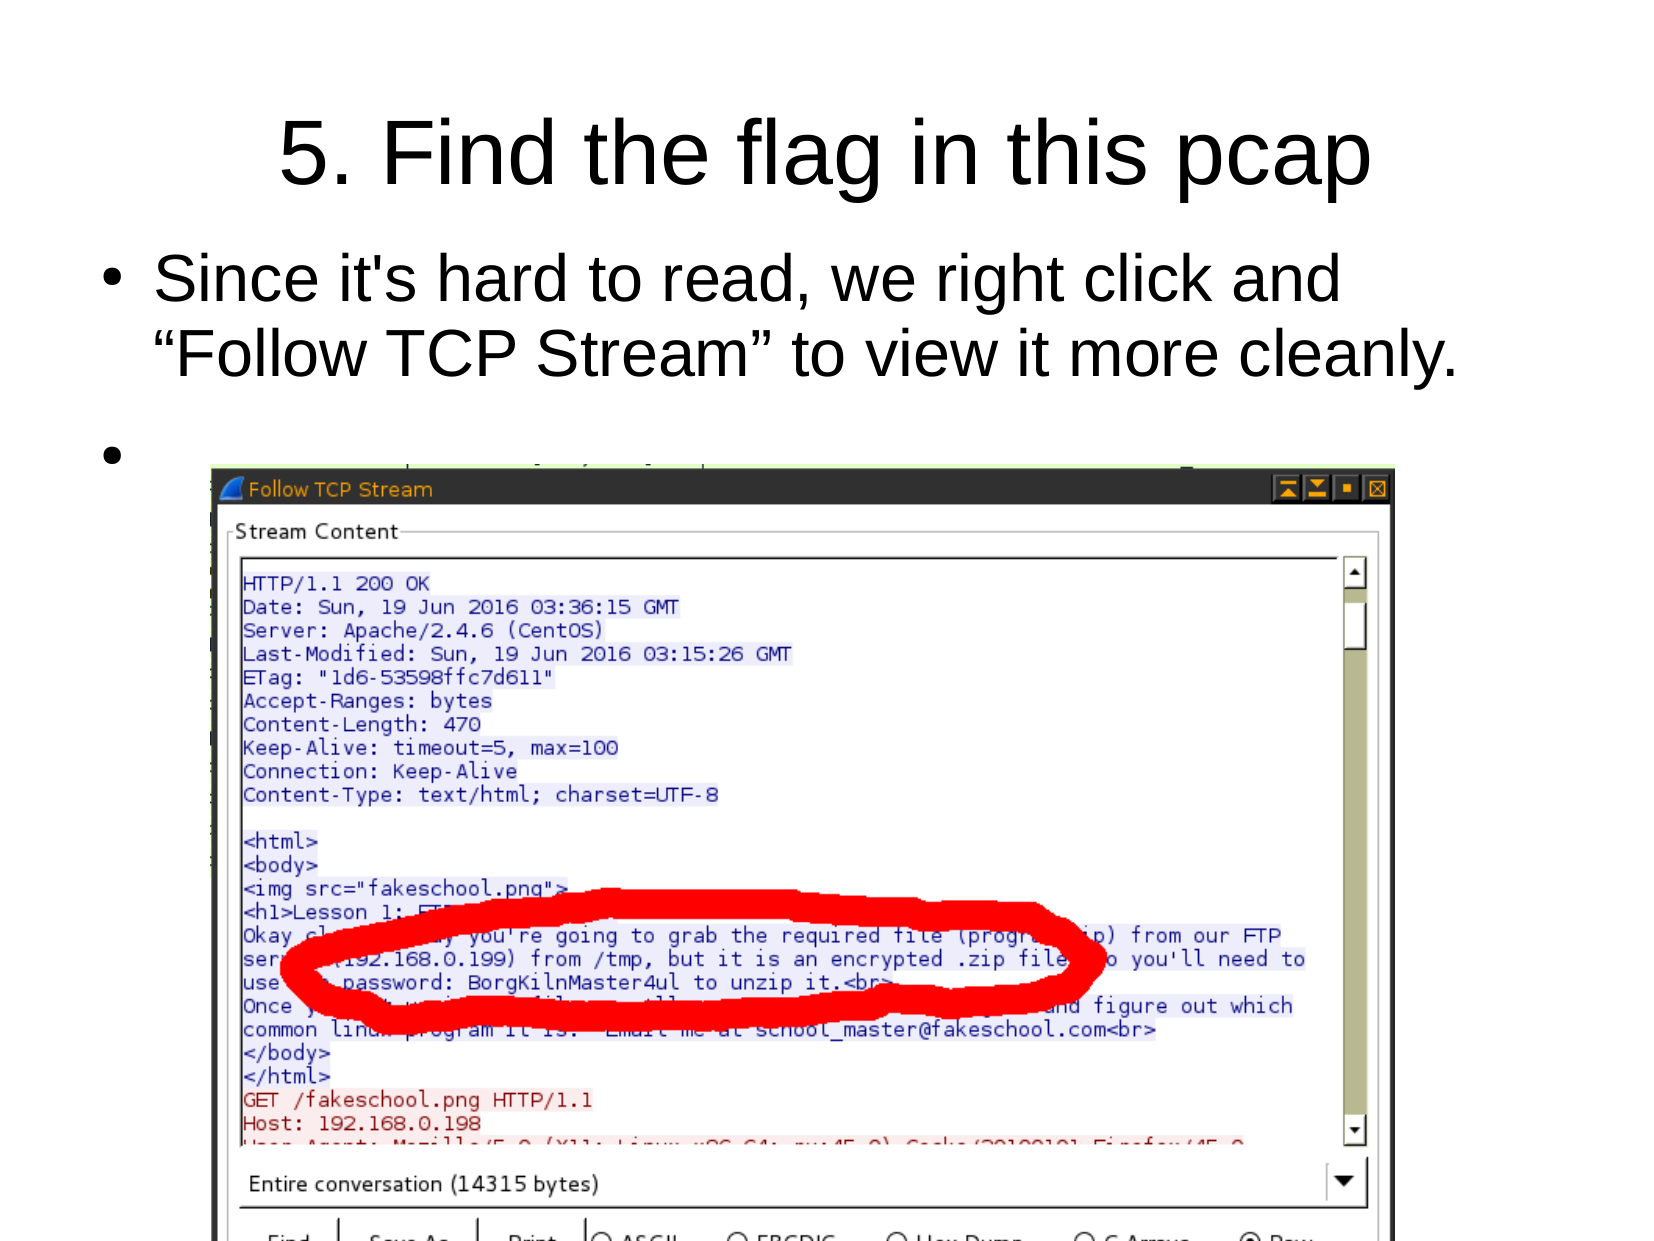

# 5. Find the flag in this pcap
Since it's hard to read, we right click and “Follow TCP Stream” to view it more cleanly.